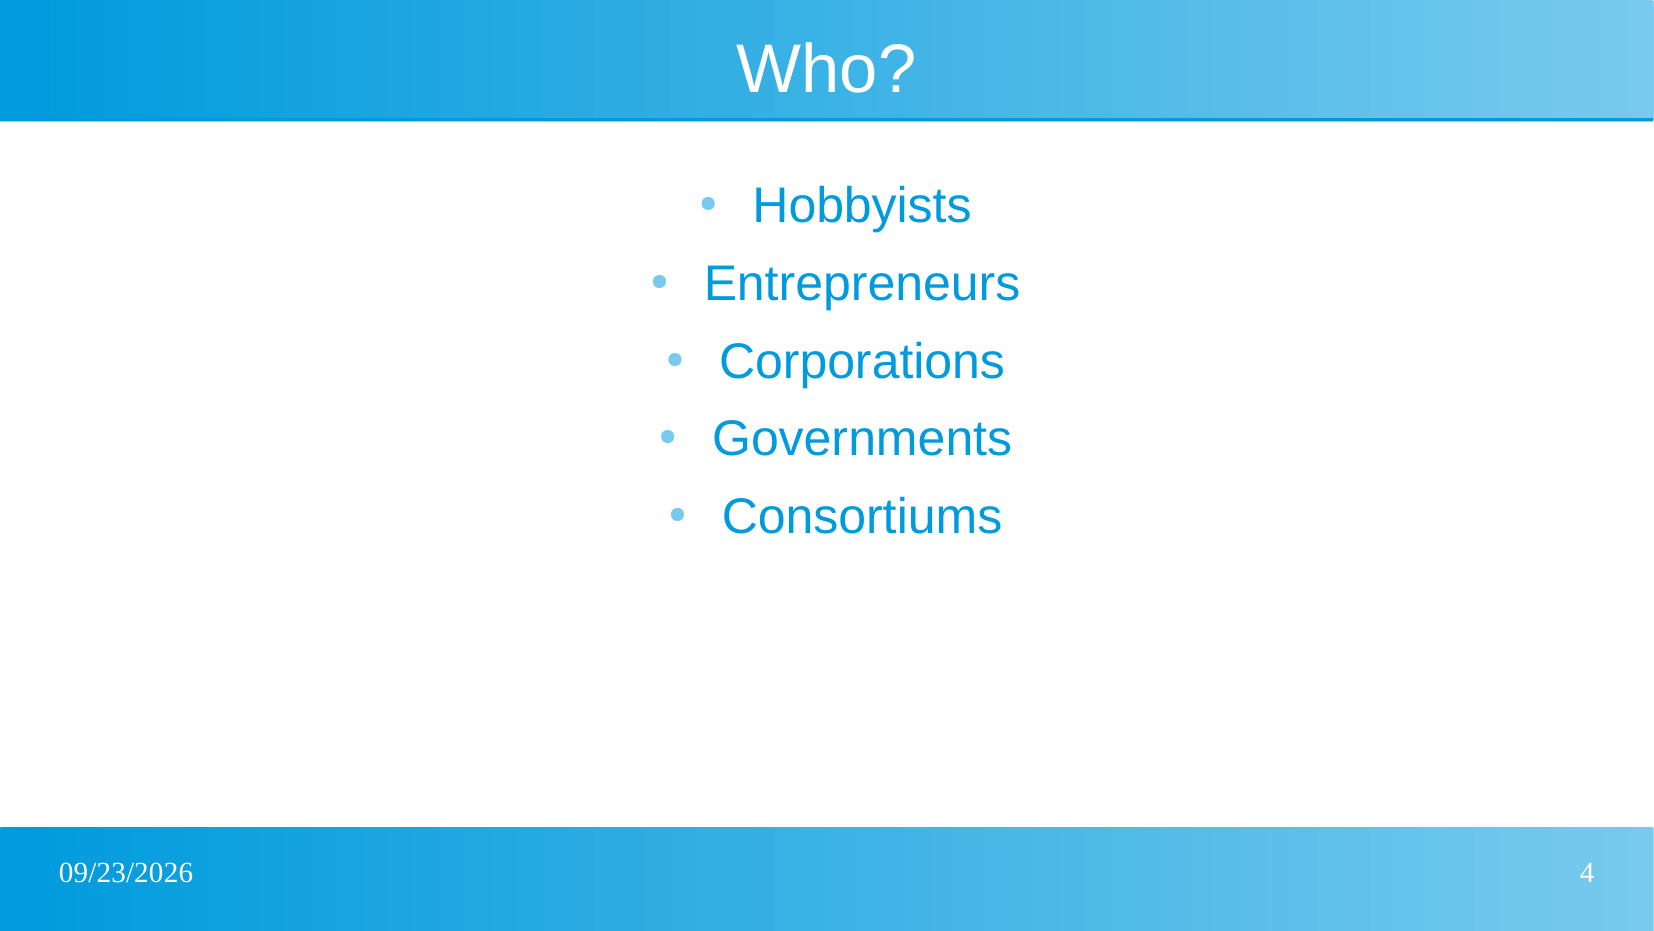

# Who?
Hobbyists
Entrepreneurs
Corporations
Governments
Consortiums
4